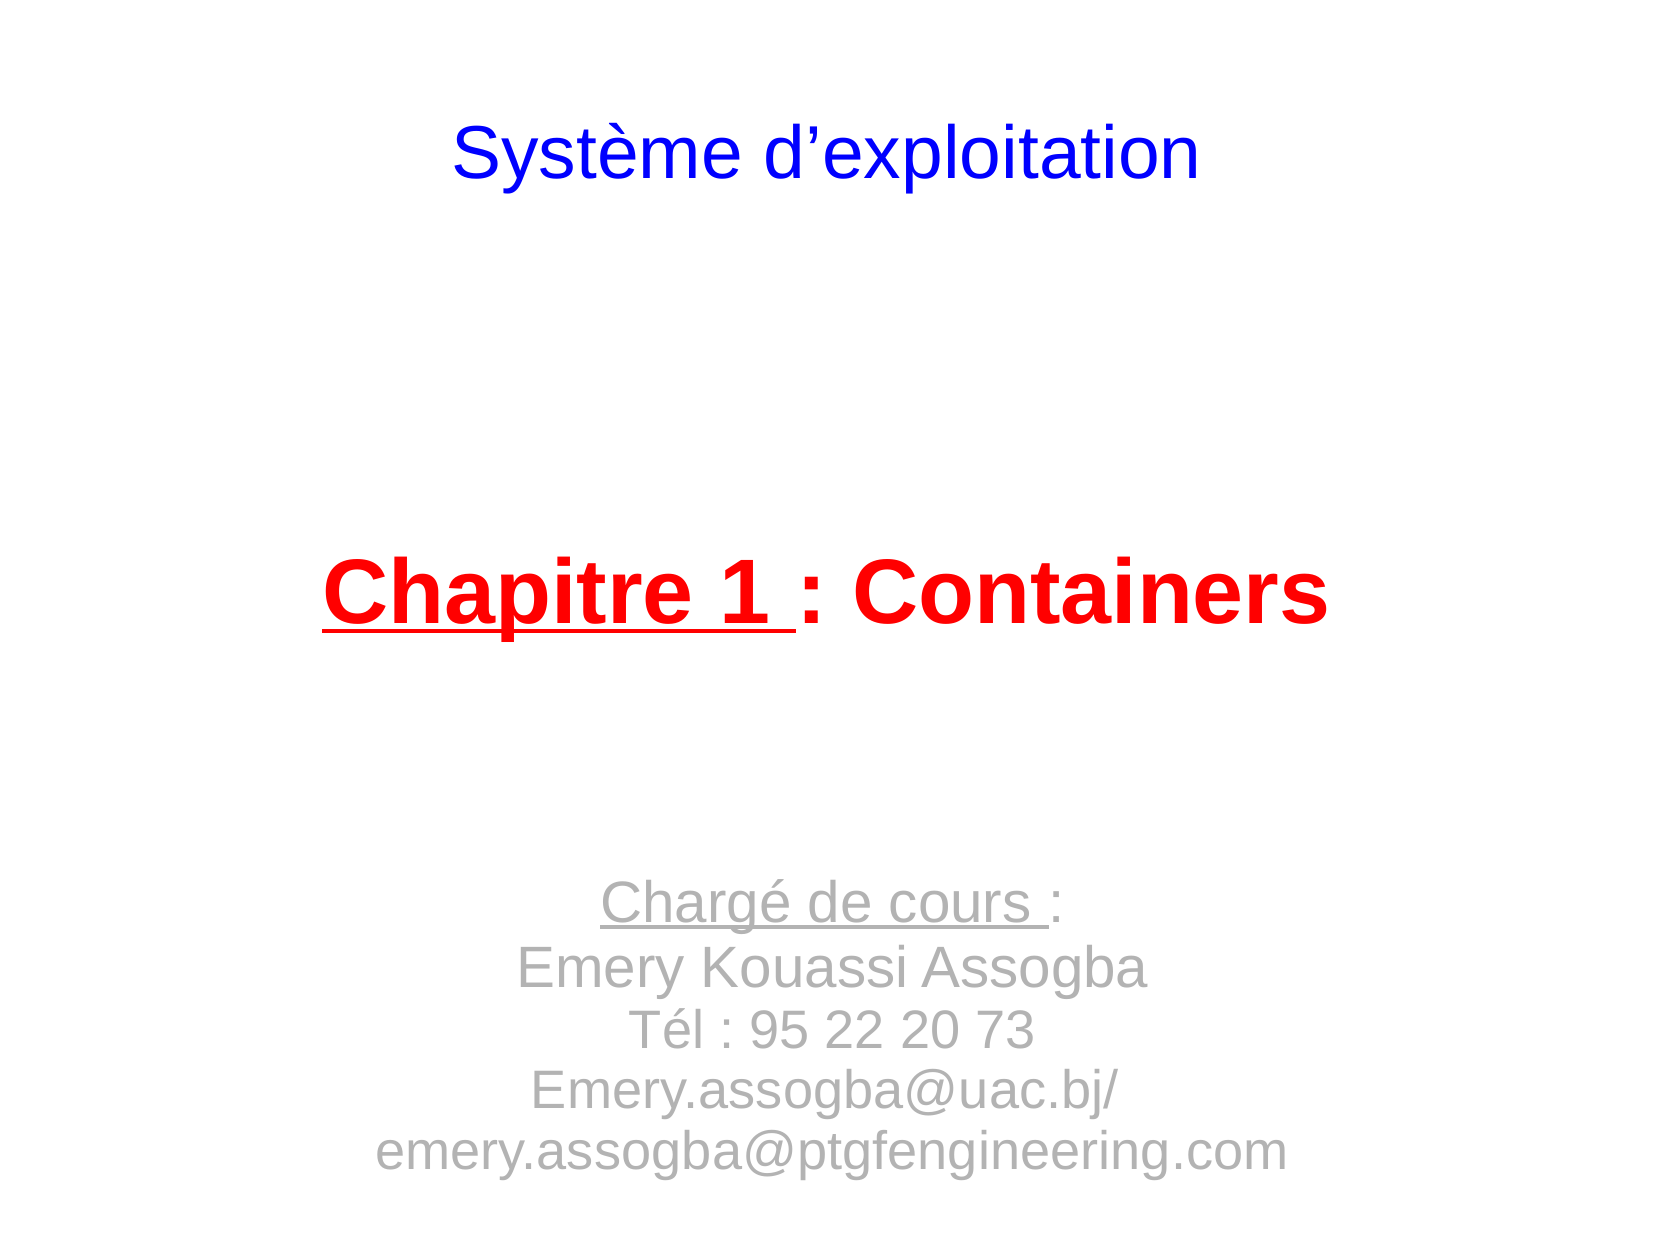

# Système d’exploitation
Chapitre 1 : Containers
Chargé de cours :
Emery Kouassi Assogba
Tél : 95 22 20 73
Emery.assogba@uac.bj/ emery.assogba@ptgfengineering.com